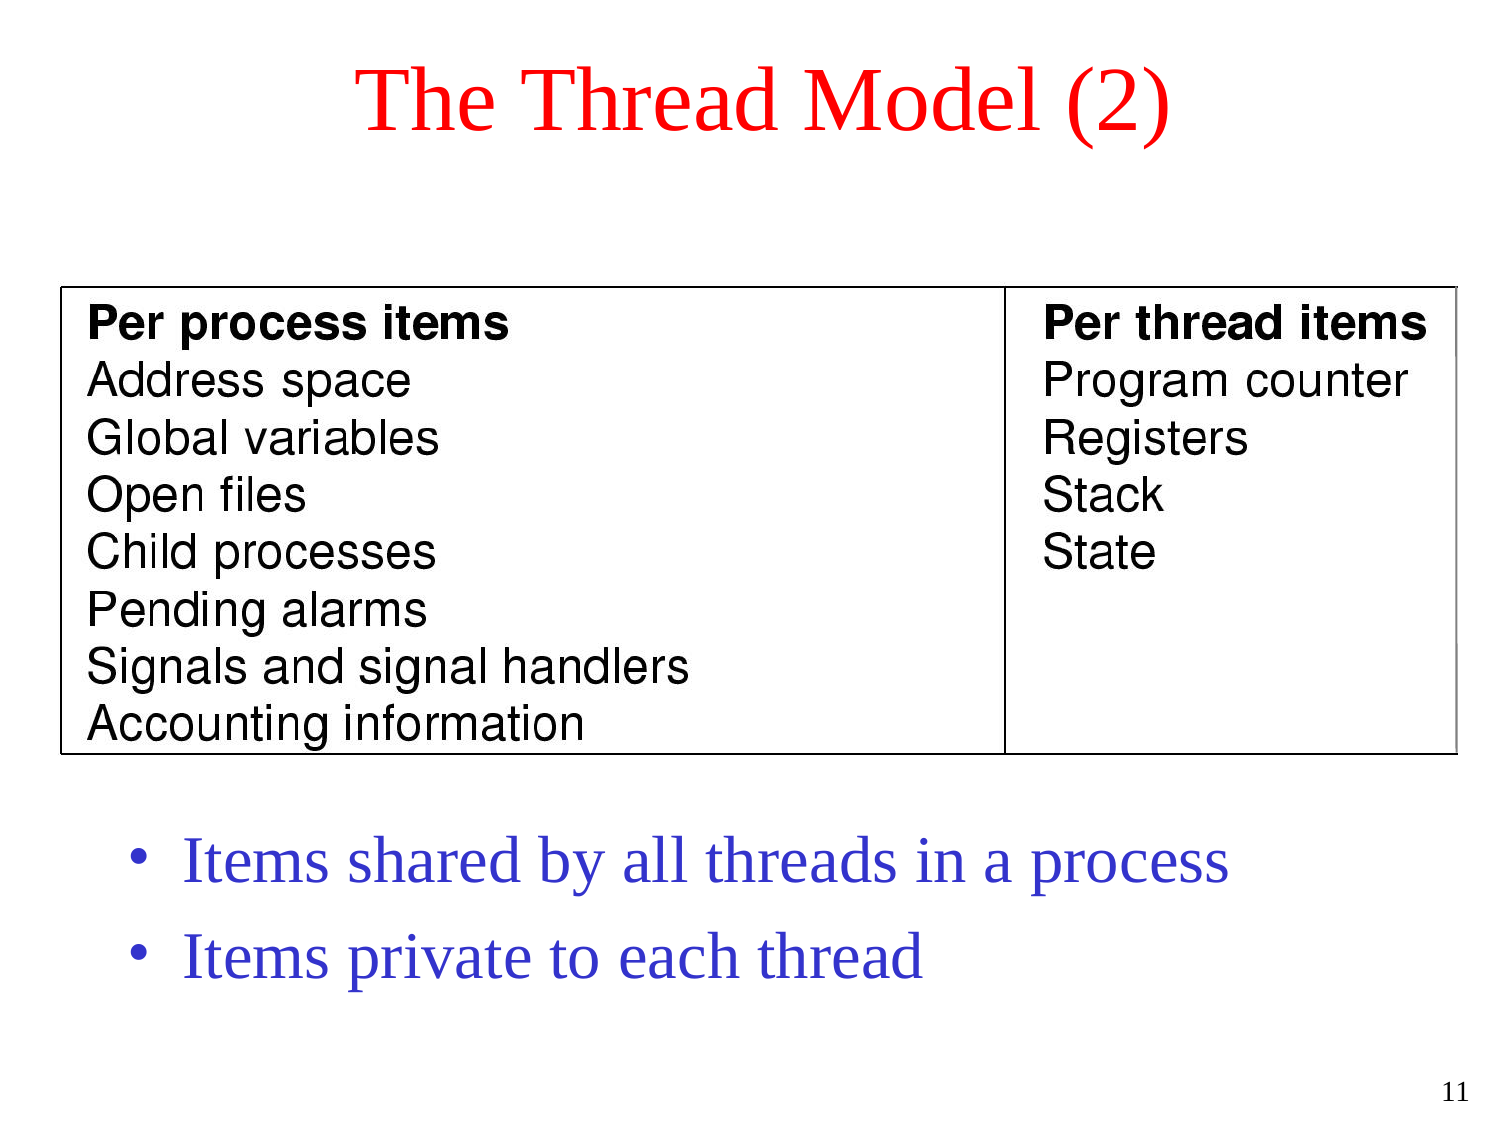

The Thread Model (2)
Items shared by all threads in a process
Items private to each thread